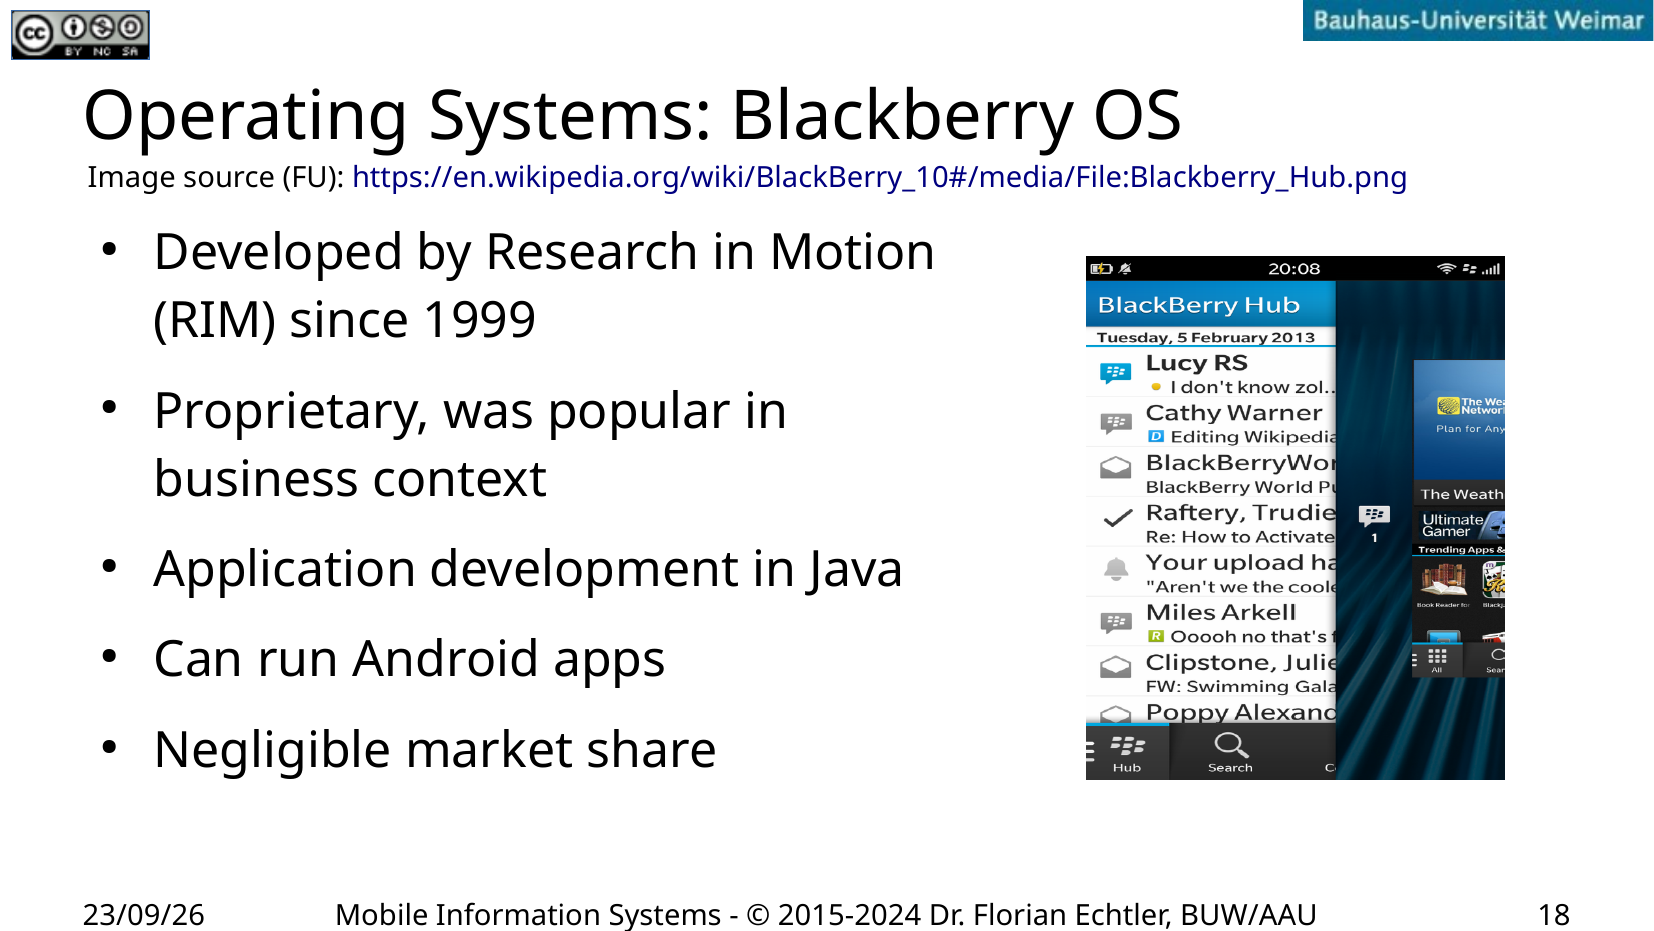

# Operating Systems: Blackberry OS
Image source (FU): https://en.wikipedia.org/wiki/BlackBerry_10#/media/File:Blackberry_Hub.png
Developed by Research in Motion (RIM) since 1999
Proprietary, was popular in business context
Application development in Java
Can run Android apps
Negligible market share
Mobile Information Systems - © 2015-2024 Dr. Florian Echtler, BUW/AAU
18